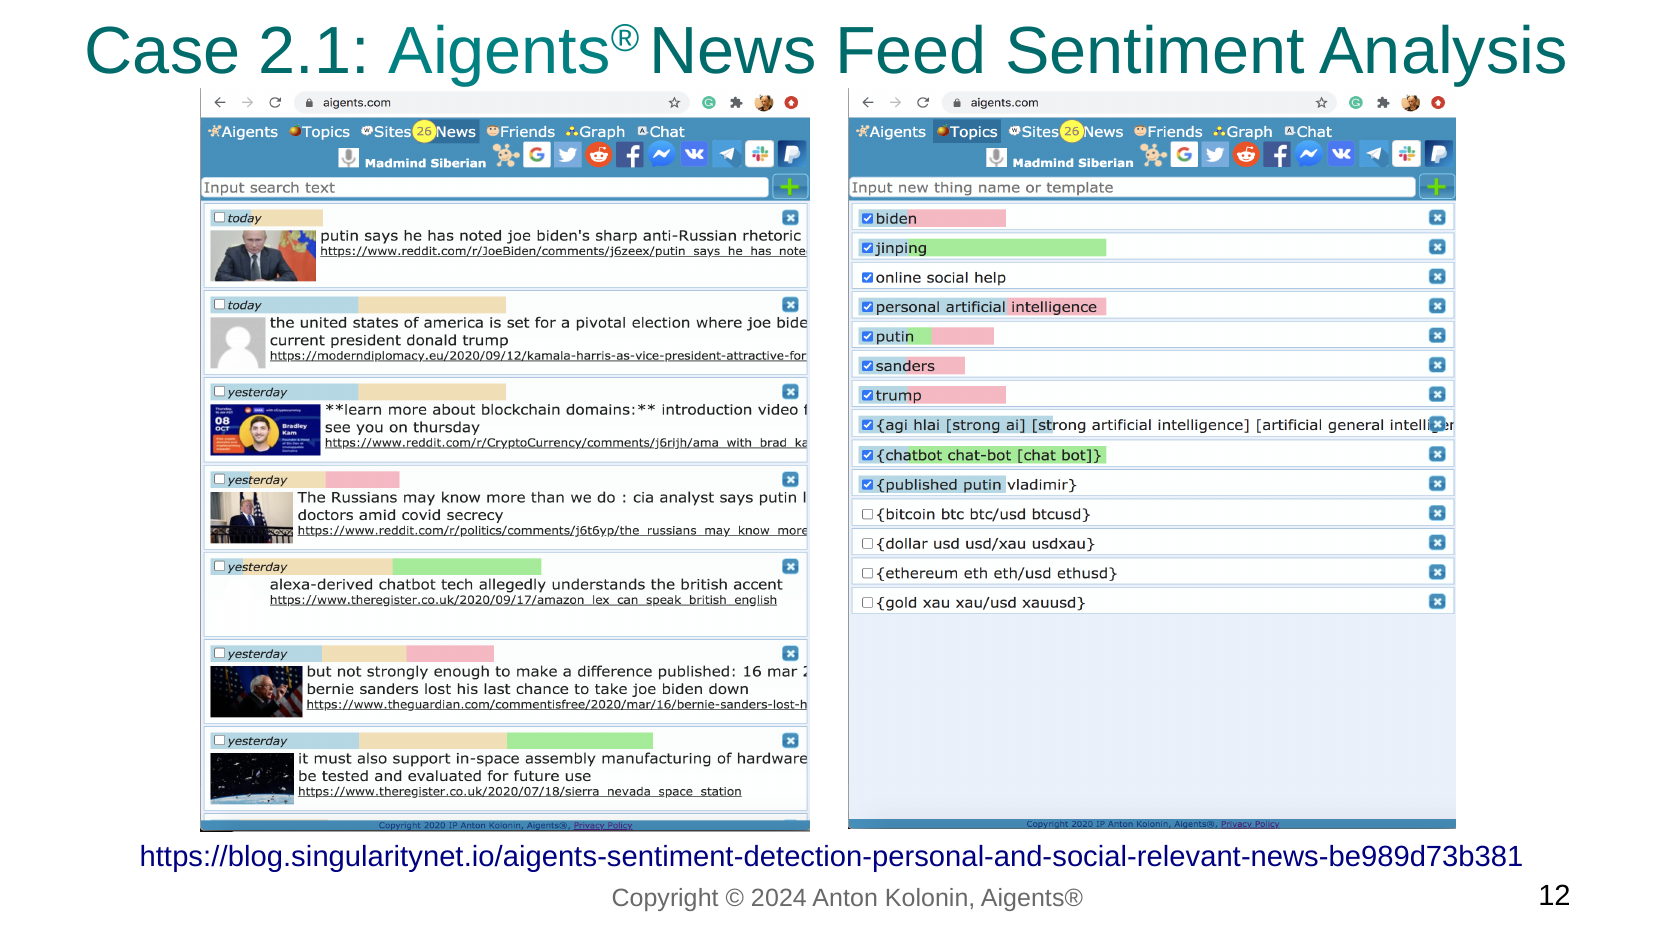

Case 2.1: Aigents® News Feed Sentiment Analysis
https://blog.singularitynet.io/aigents-sentiment-detection-personal-and-social-relevant-news-be989d73b381
Copyright © 2024 Anton Kolonin, Aigents®
12